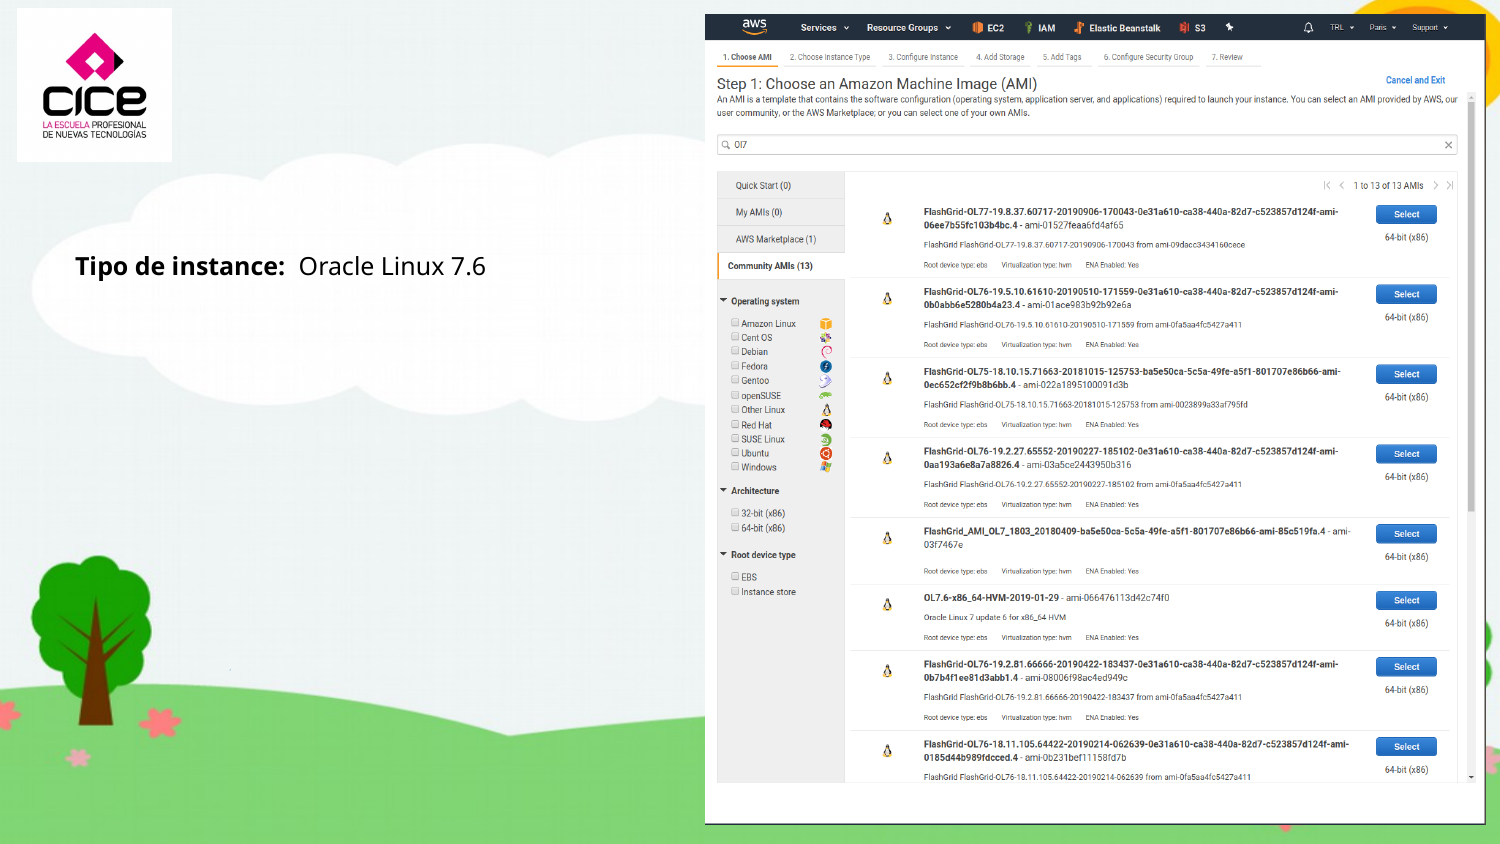

# Tipo de instance: Oracle Linux 7.6